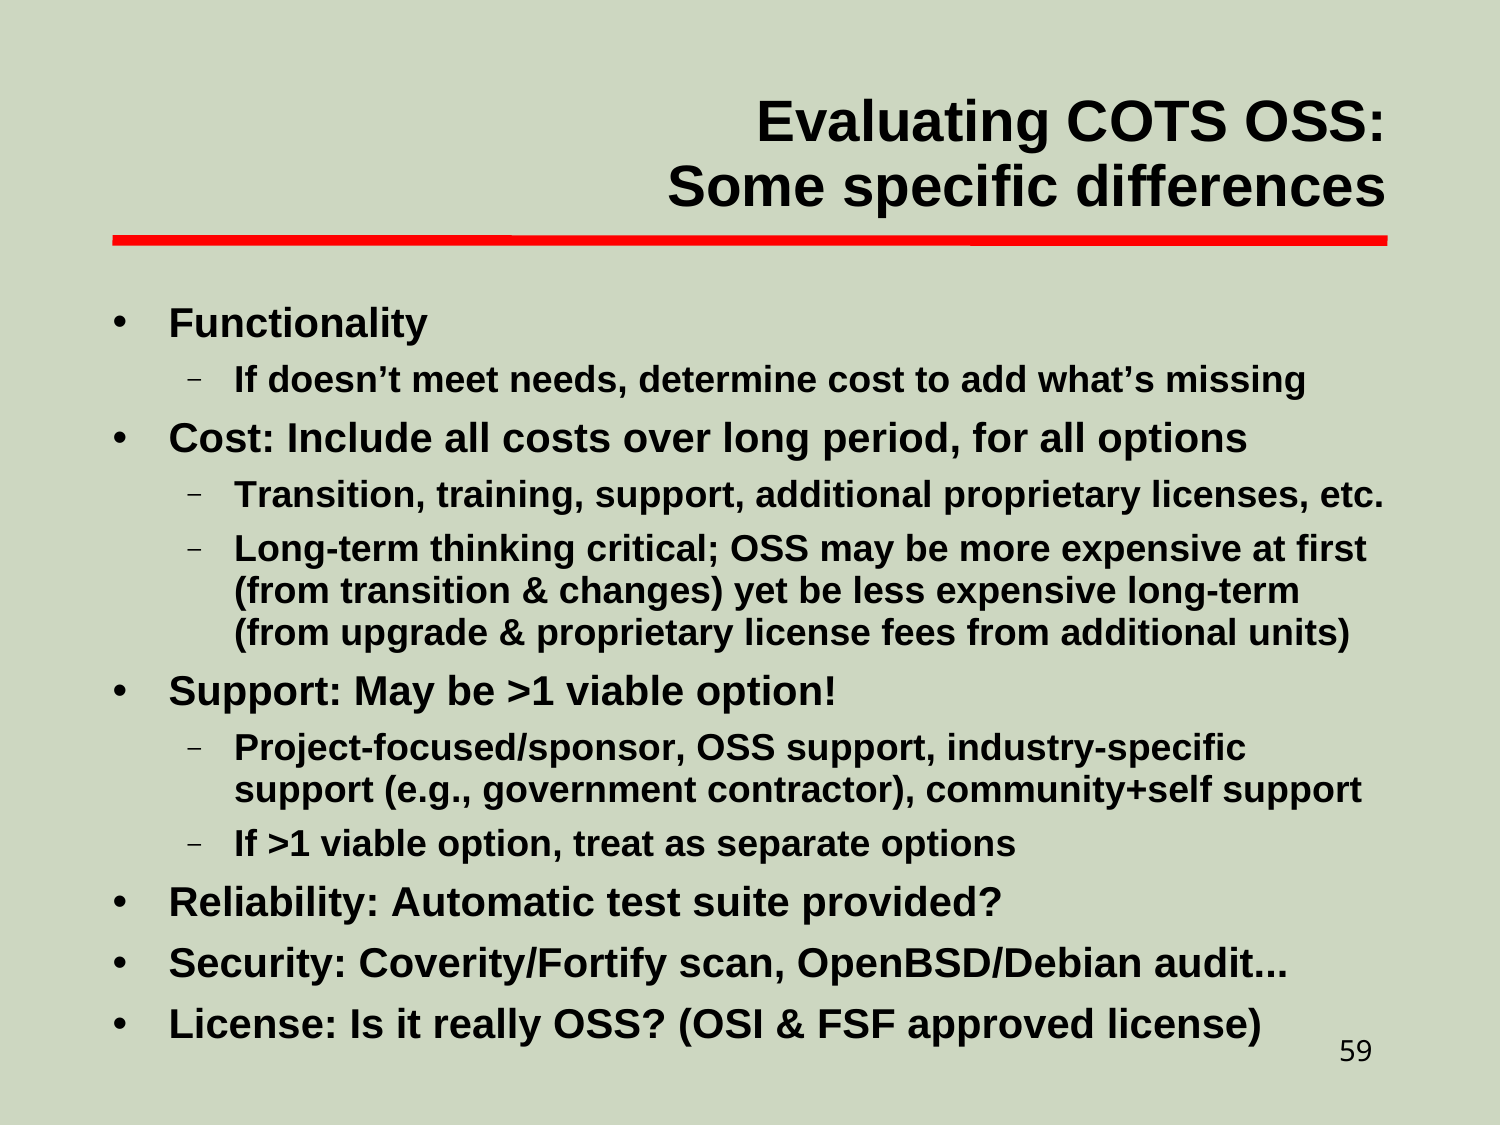

# Evaluating COTS OSS: Some specific differences
Functionality
If doesn’t meet needs, determine cost to add what’s missing
Cost: Include all costs over long period, for all options
Transition, training, support, additional proprietary licenses, etc.
Long-term thinking critical; OSS may be more expensive at first (from transition & changes) yet be less expensive long-term (from upgrade & proprietary license fees from additional units)
Support: May be >1 viable option!
Project-focused/sponsor, OSS support, industry-specific support (e.g., government contractor), community+self support
If >1 viable option, treat as separate options
Reliability: Automatic test suite provided?
Security: Coverity/Fortify scan, OpenBSD/Debian audit...
License: Is it really OSS? (OSI & FSF approved license)